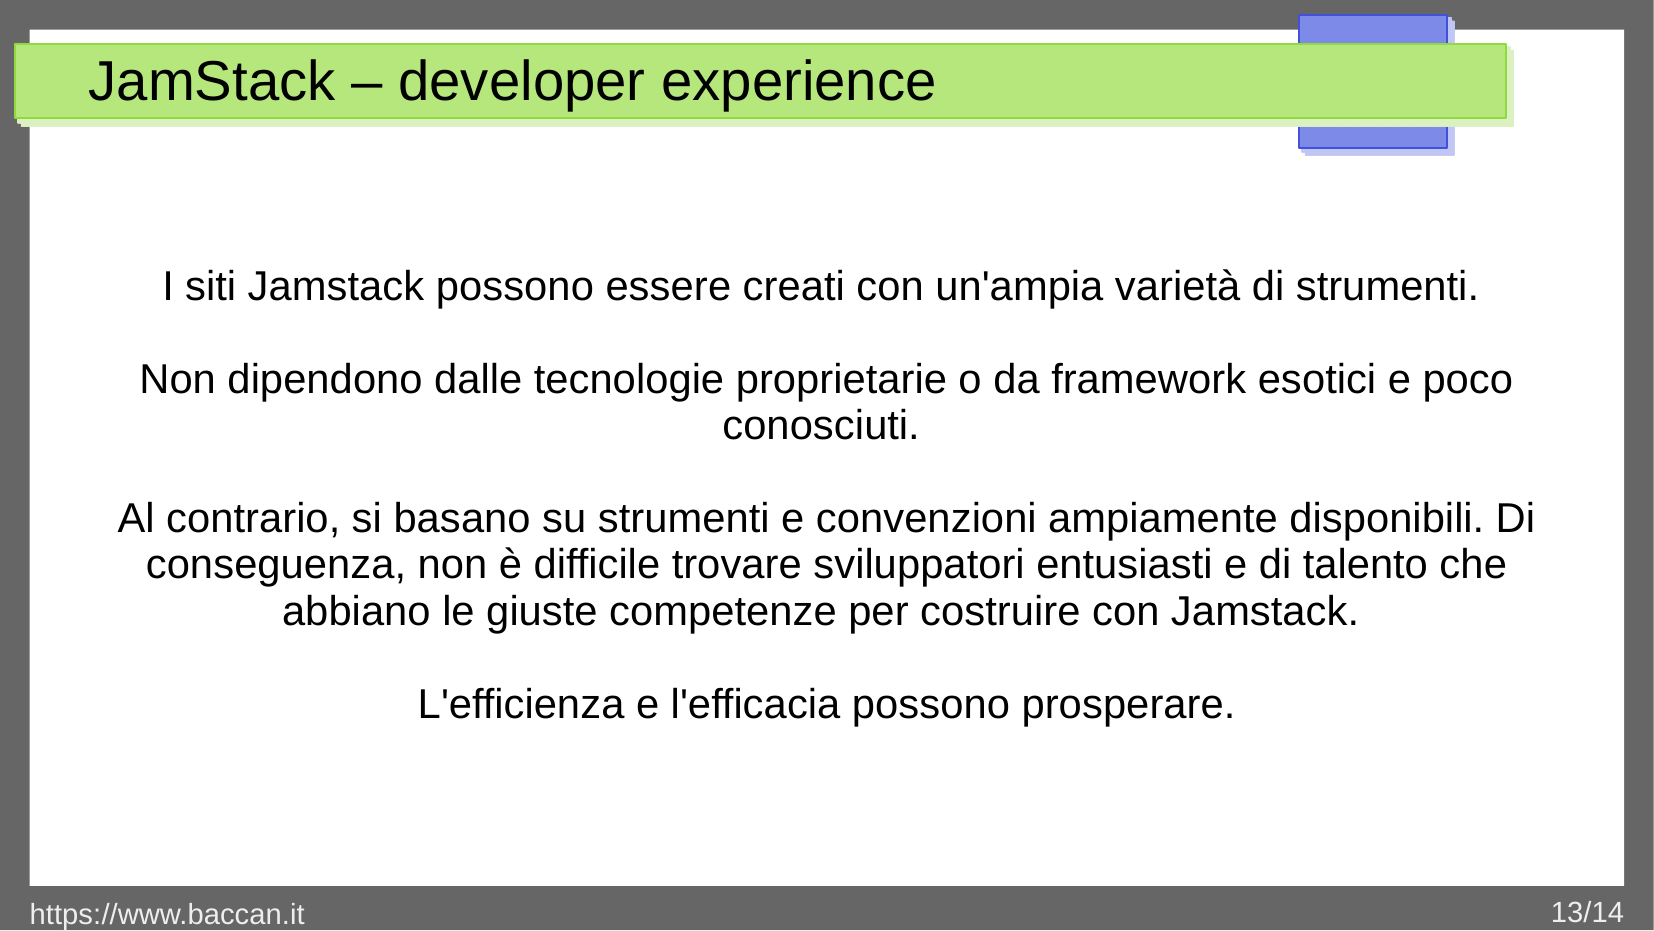

# JamStack – developer experience
I siti Jamstack possono essere creati con un'ampia varietà di strumenti.
Non dipendono dalle tecnologie proprietarie o da framework esotici e poco conosciuti.
Al contrario, si basano su strumenti e convenzioni ampiamente disponibili. Di conseguenza, non è difficile trovare sviluppatori entusiasti e di talento che abbiano le giuste competenze per costruire con Jamstack.
L'efficienza e l'efficacia possono prosperare.
13
https://www.baccan.it